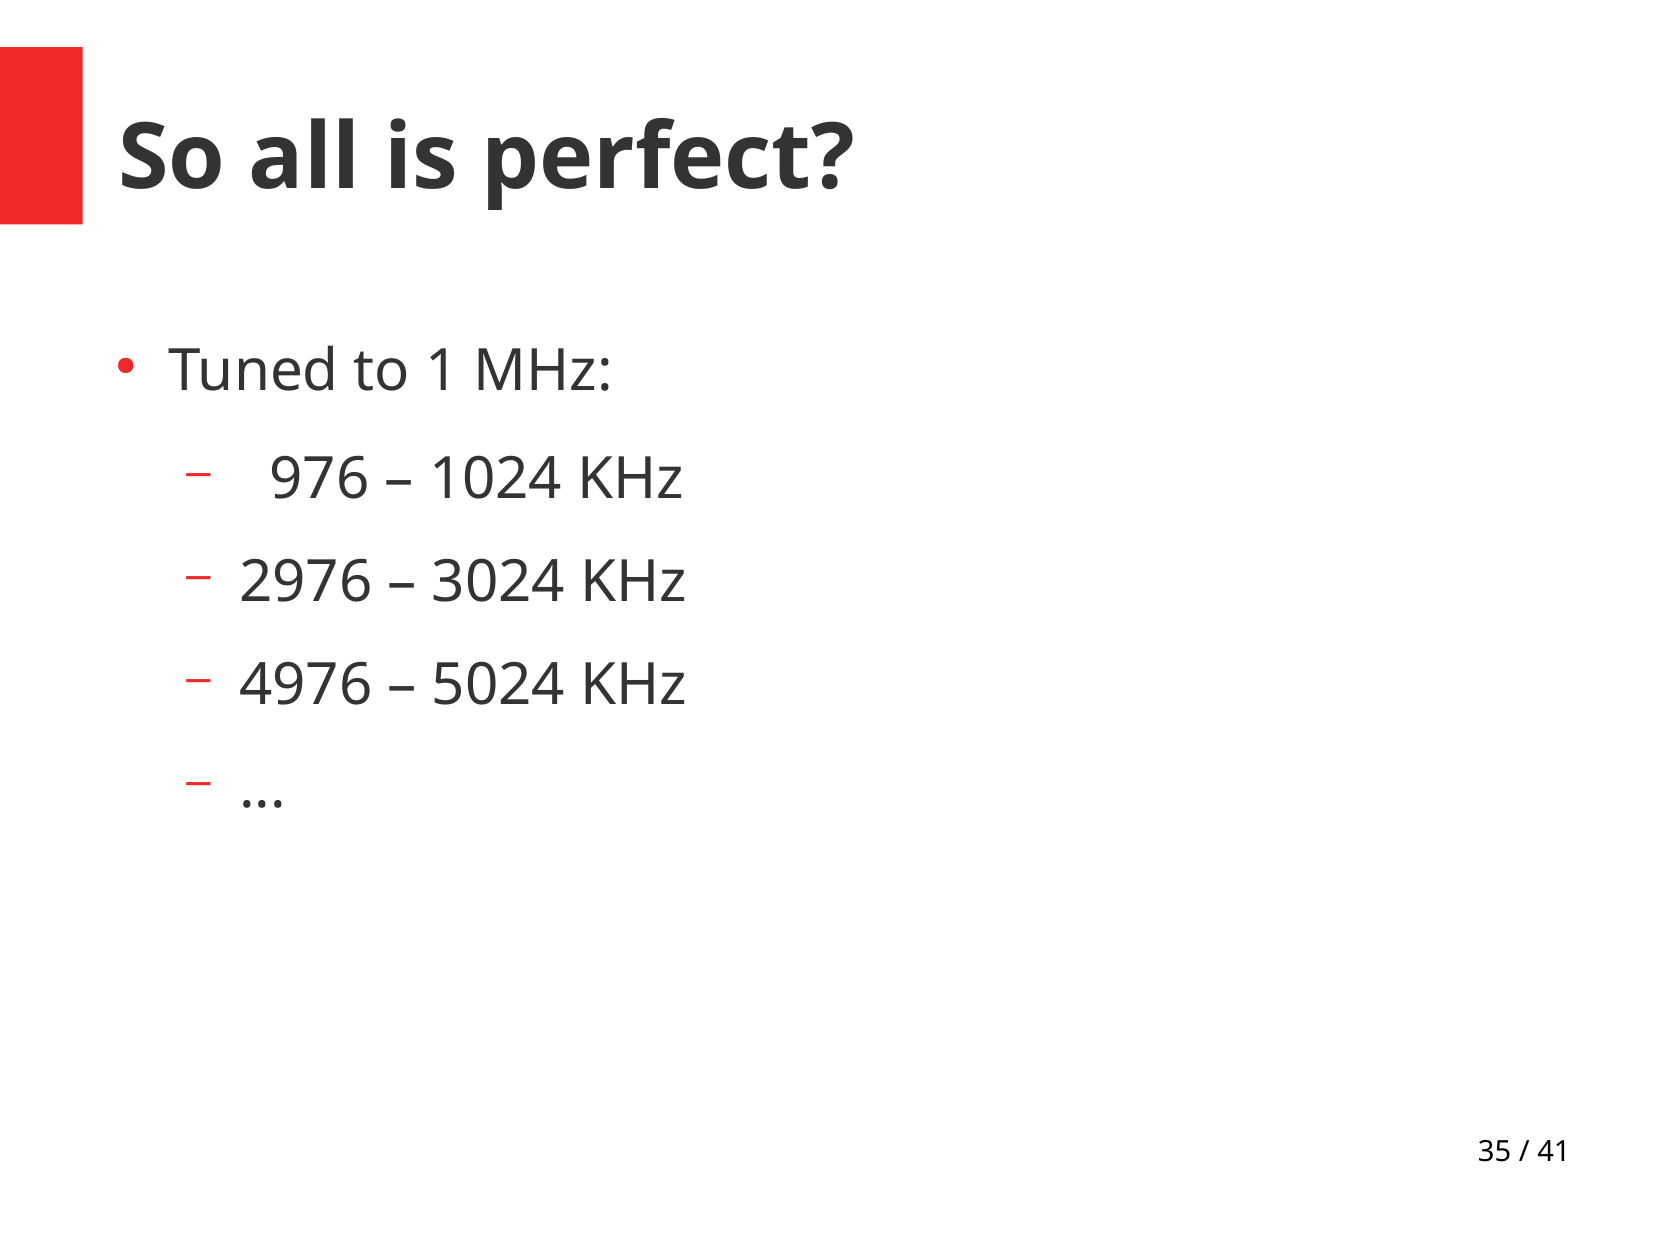

# So all is perfect?
Tuned to 1 MHz:
 976 – 1024 KHz
2976 – 3024 KHz
4976 – 5024 KHz
...
35